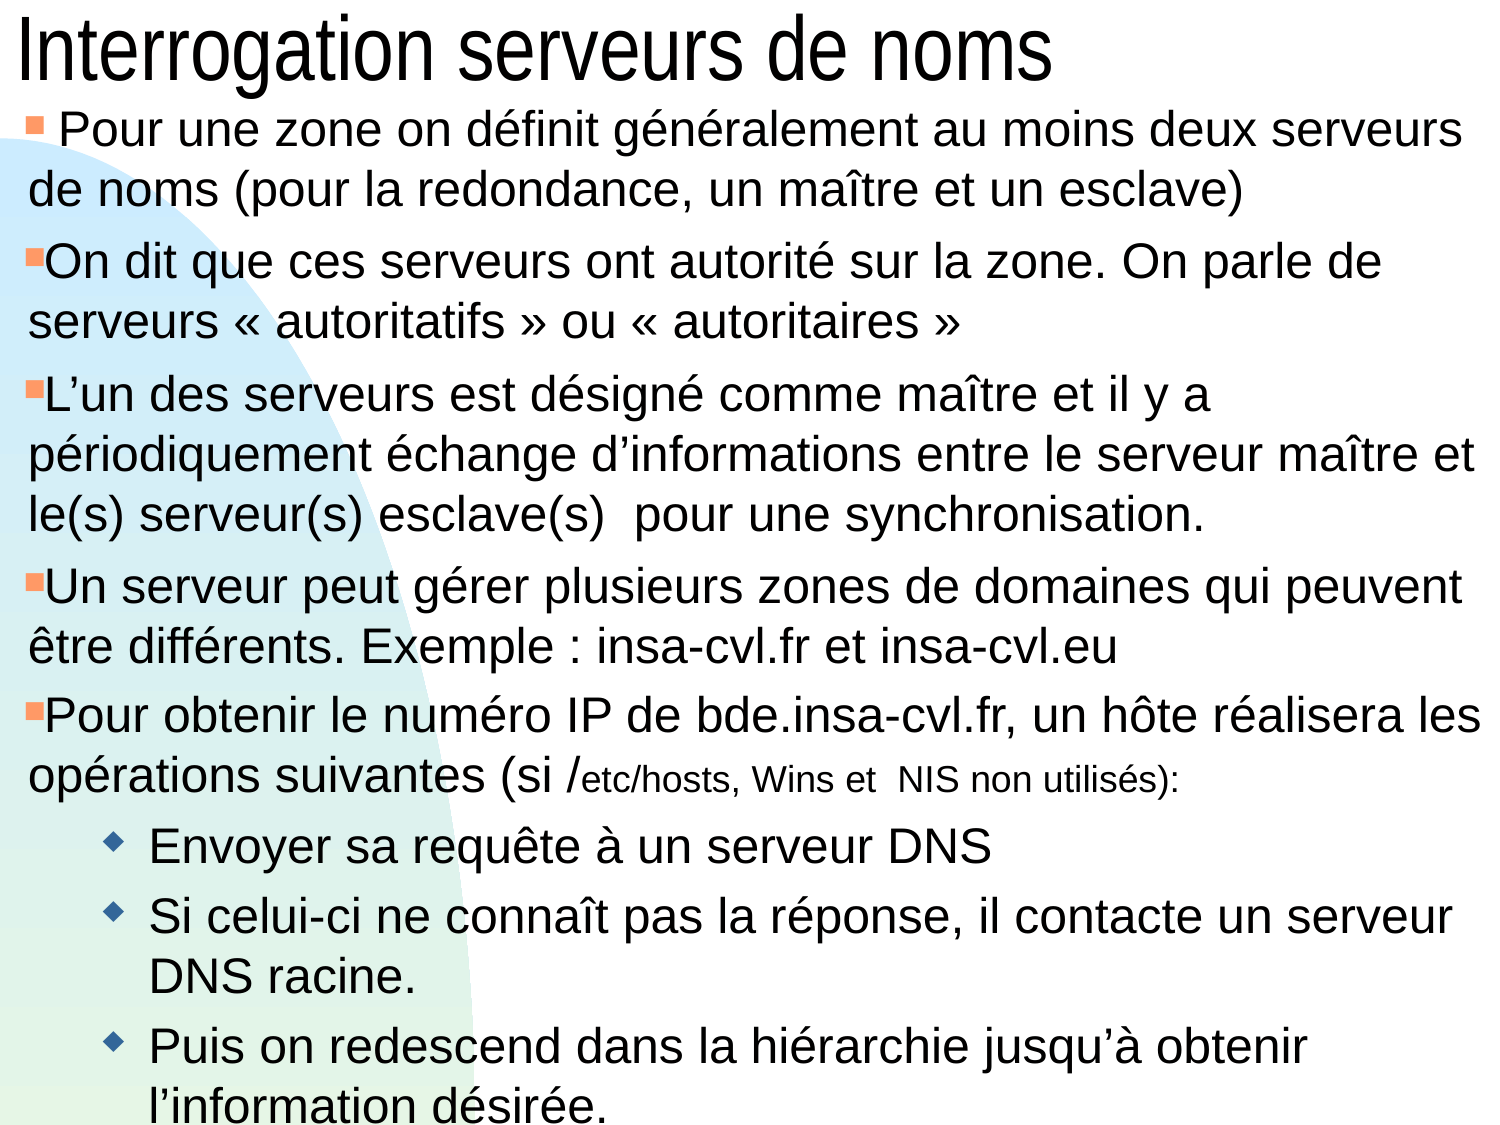

# Interrogation serveurs de noms
 Pour une zone on définit généralement au moins deux serveurs de noms (pour la redondance, un maître et un esclave)
On dit que ces serveurs ont autorité sur la zone. On parle de serveurs « autoritatifs » ou « autoritaires »
L’un des serveurs est désigné comme maître et il y a périodiquement échange d’informations entre le serveur maître et le(s) serveur(s) esclave(s) pour une synchronisation.
Un serveur peut gérer plusieurs zones de domaines qui peuvent être différents. Exemple : insa-cvl.fr et insa-cvl.eu
Pour obtenir le numéro IP de bde.insa-cvl.fr, un hôte réalisera les opérations suivantes (si /etc/hosts, Wins et NIS non utilisés):
Envoyer sa requête à un serveur DNS
Si celui-ci ne connaît pas la réponse, il contacte un serveur DNS racine.
Puis on redescend dans la hiérarchie jusqu’à obtenir l’information désirée.